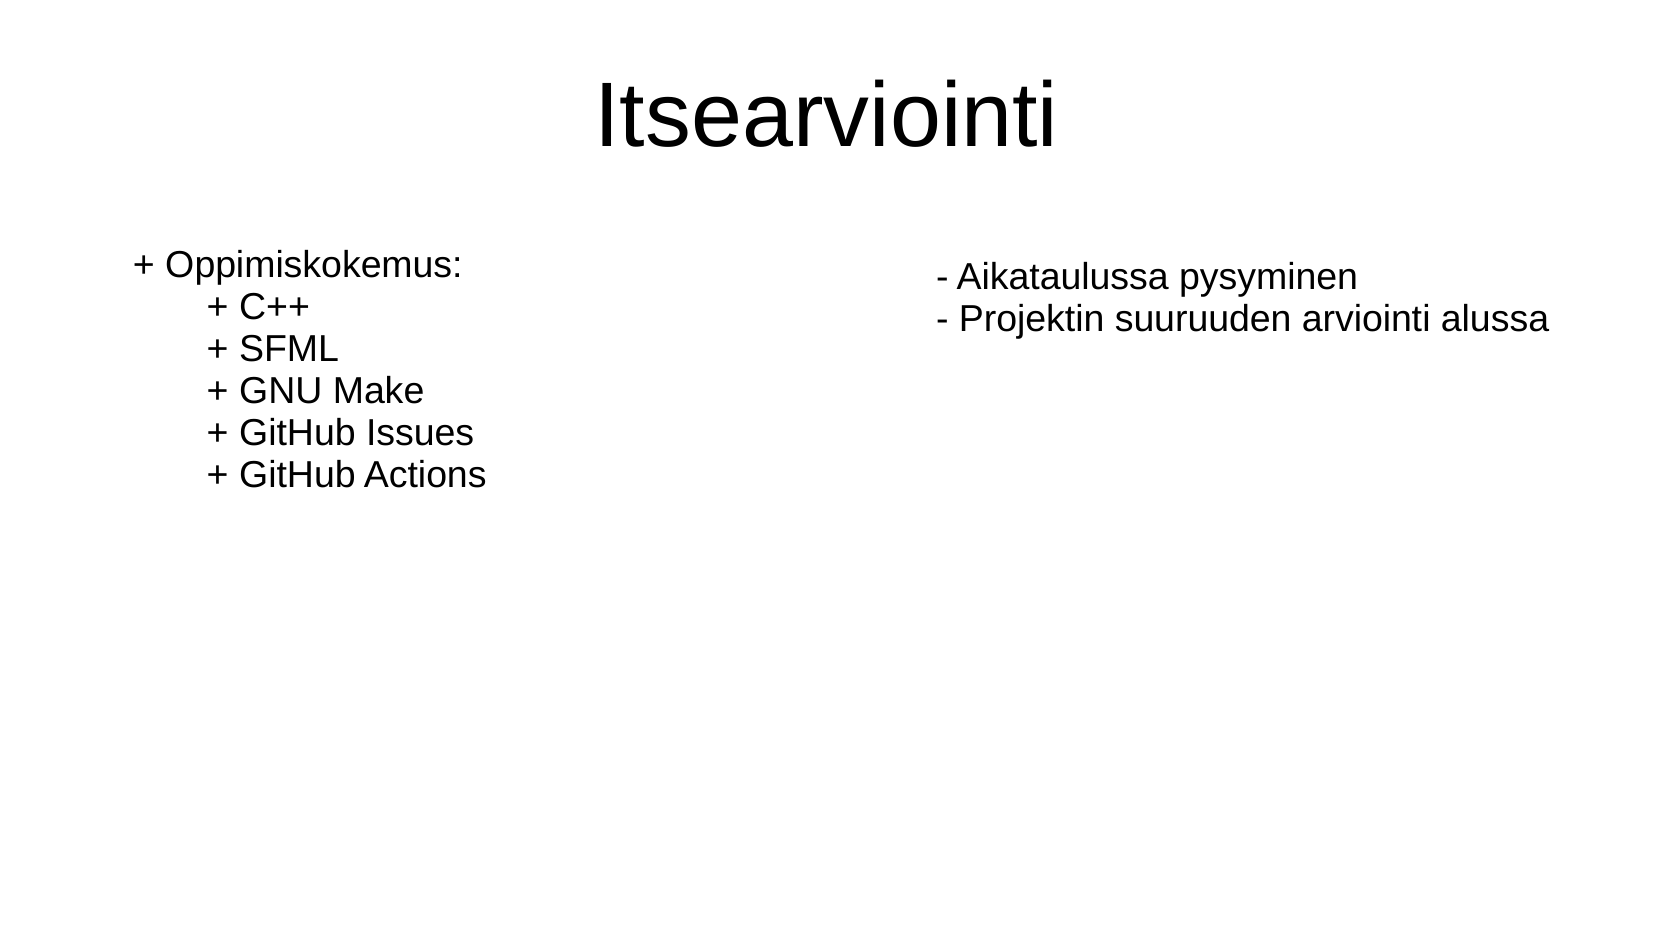

# Itsearviointi
+ Oppimiskokemus:
	+ C++
	+ SFML
	+ GNU Make
	+ GitHub Issues
	+ GitHub Actions
- Aikataulussa pysyminen
- Projektin suuruuden arviointi alussa